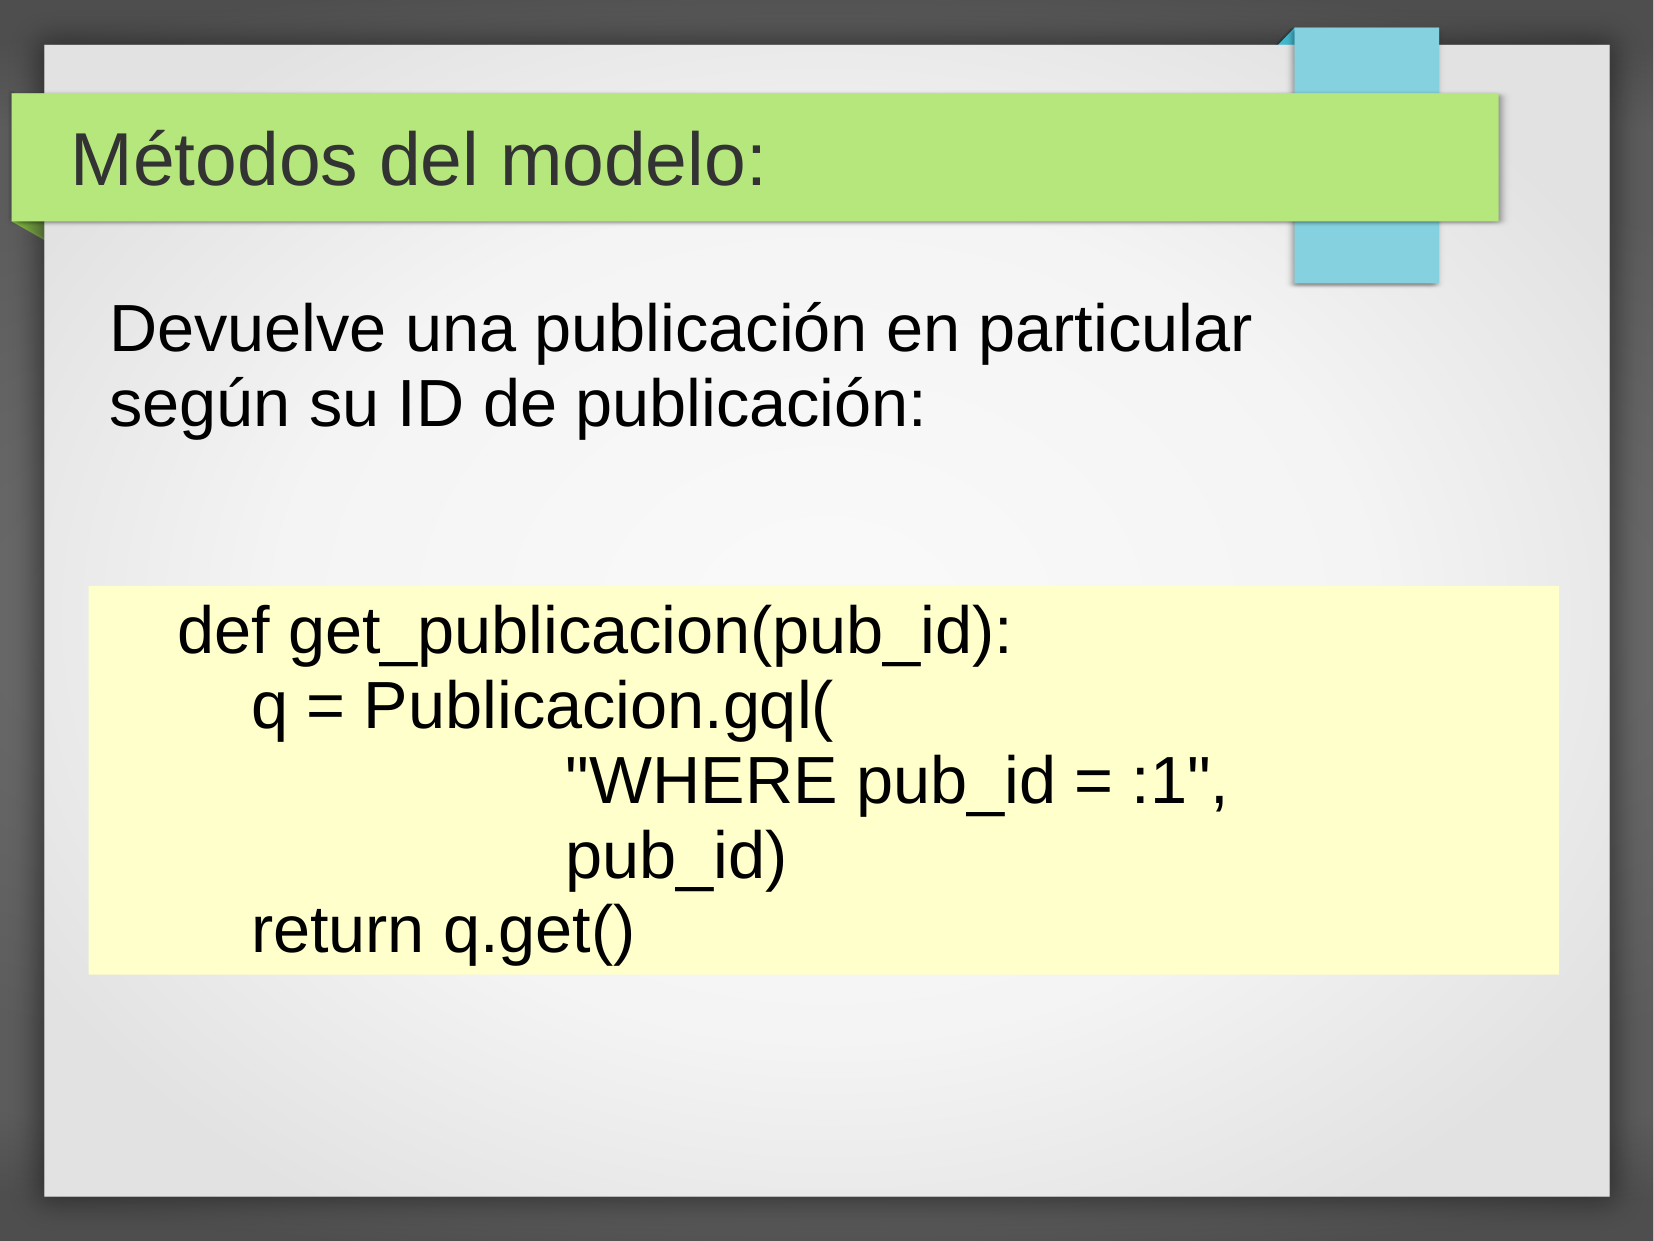

# Métodos del modelo:
Devuelve una publicación en particular según su ID de publicación:
 def get_publicacion(pub_id):
 q = Publicacion.gql(
 "WHERE pub_id = :1",
 pub_id)
 return q.get()